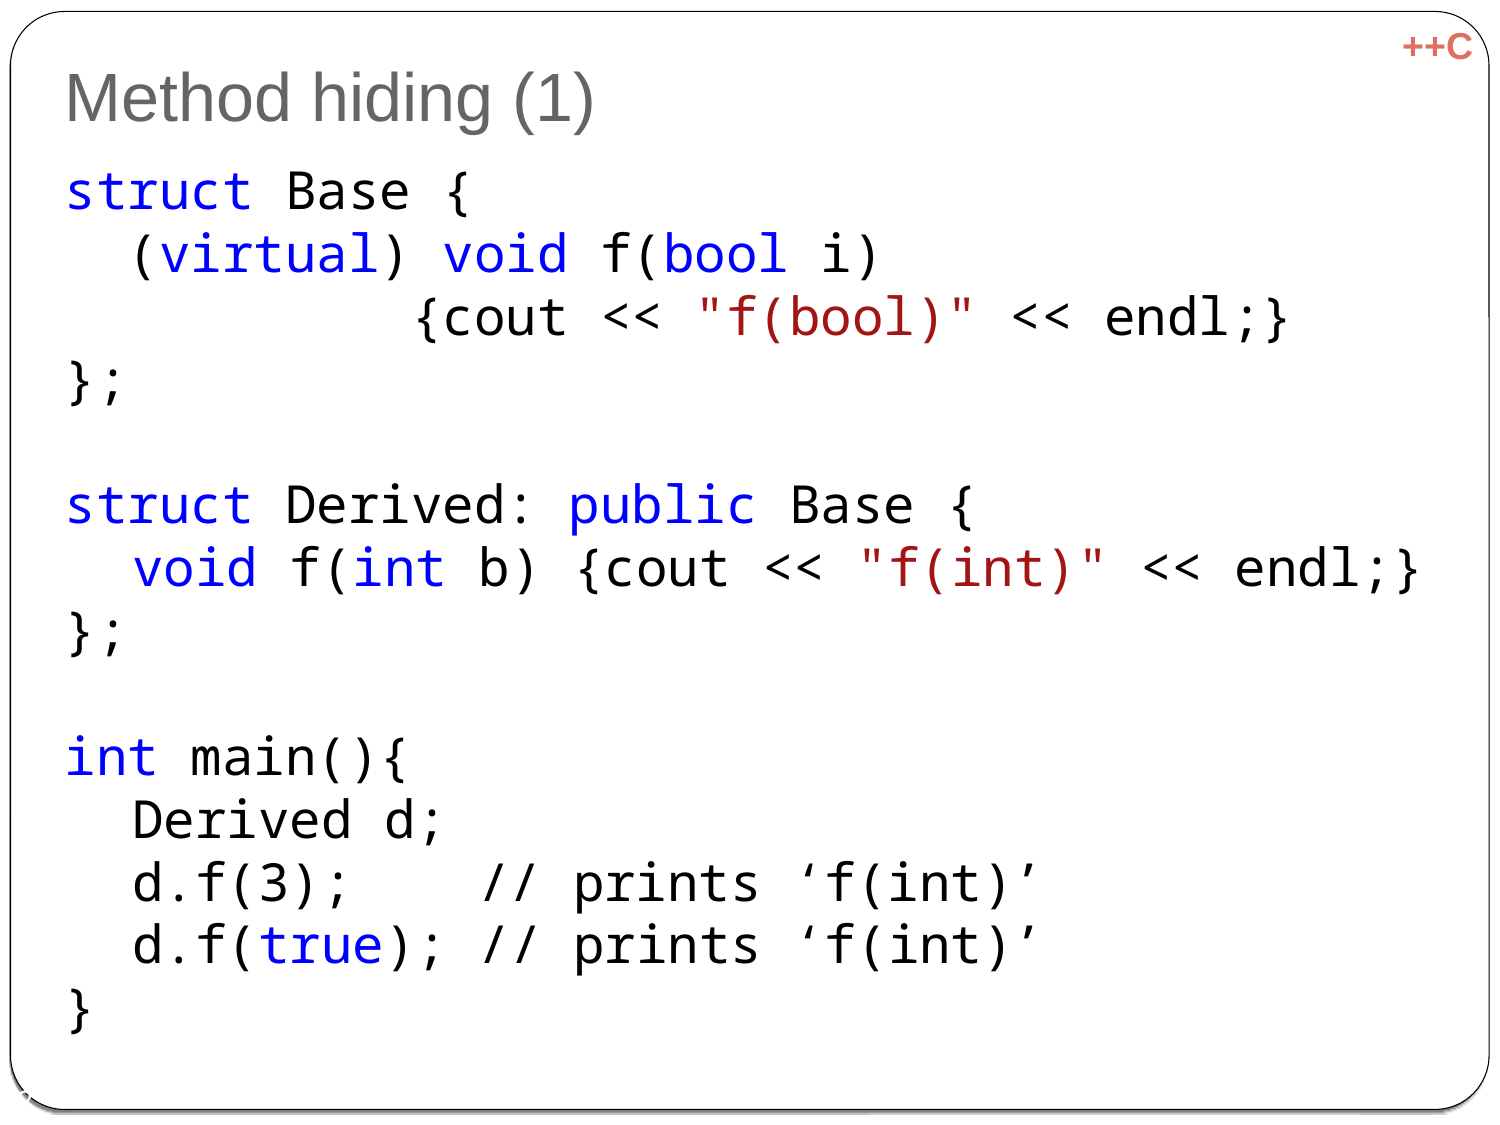

# Method hiding (1)
struct Base {
 (virtual) void f(bool i)
 {cout << "f(bool)" << endl;}
};
struct Derived: public Base {
	void f(int b) {cout << "f(int)" << endl;}
};
int main(){
	Derived d;
	d.f(3); // prints ‘f(int)’
	d.f(true); // prints ‘f(int)’
}